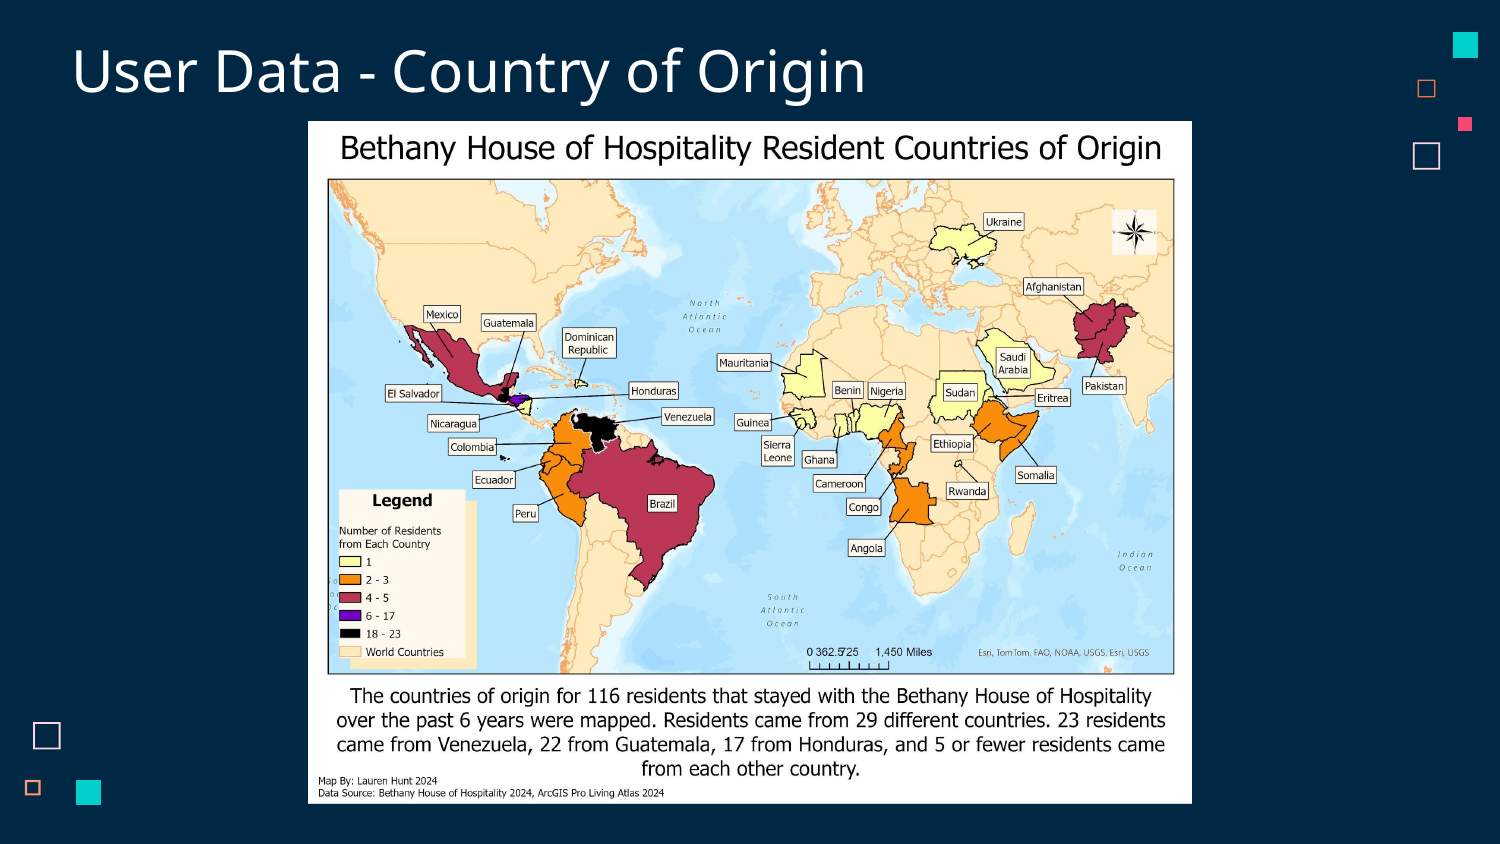

# User Data - Country of Origin